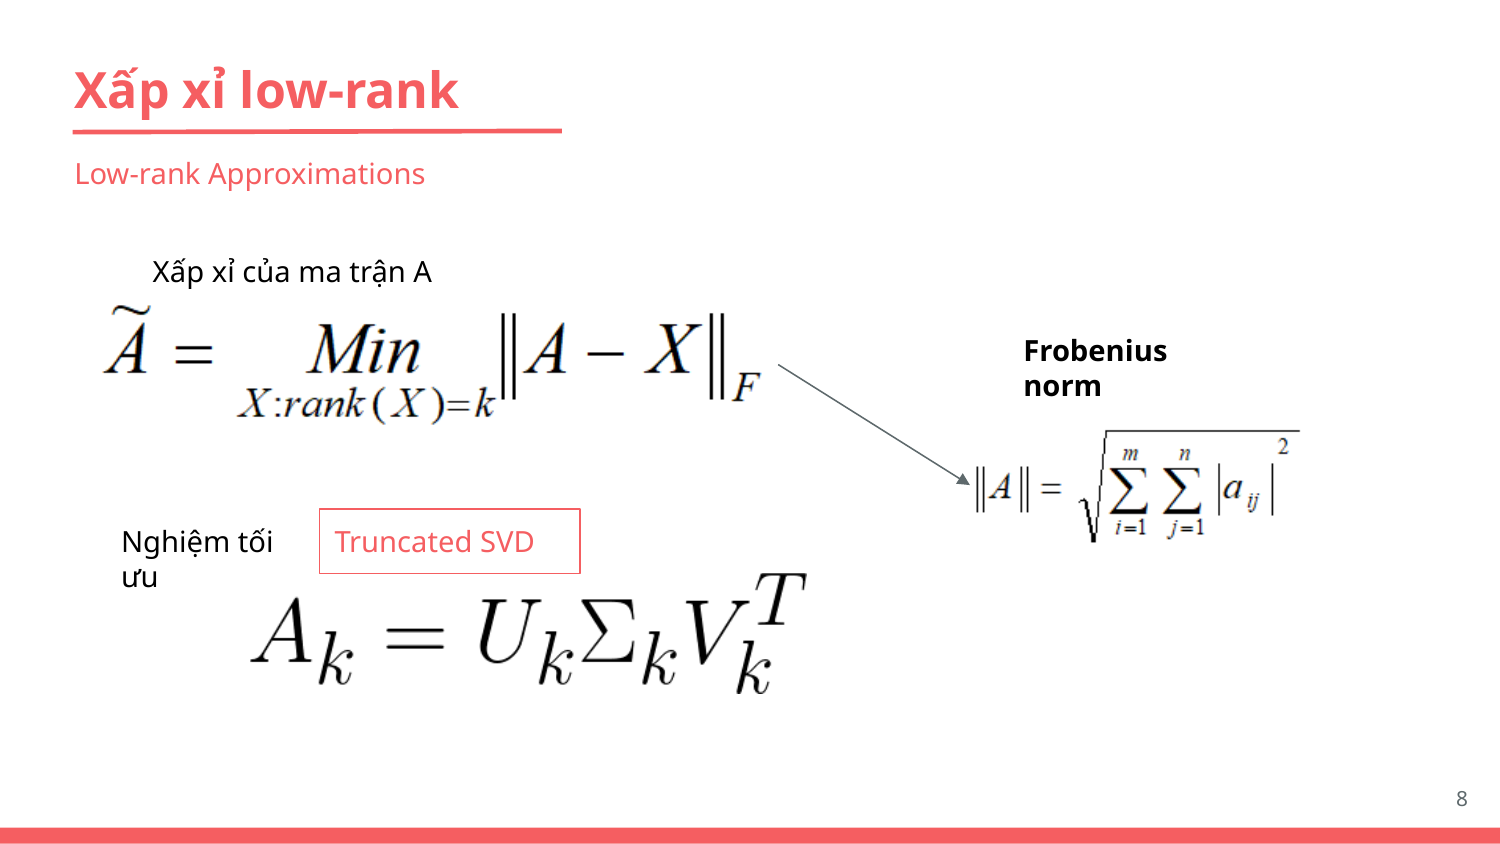

Xấp xỉ low-rank
Low-rank Approximations
Xấp xỉ của ma trận A
Frobenius norm
Nghiệm tối ưu
Truncated SVD